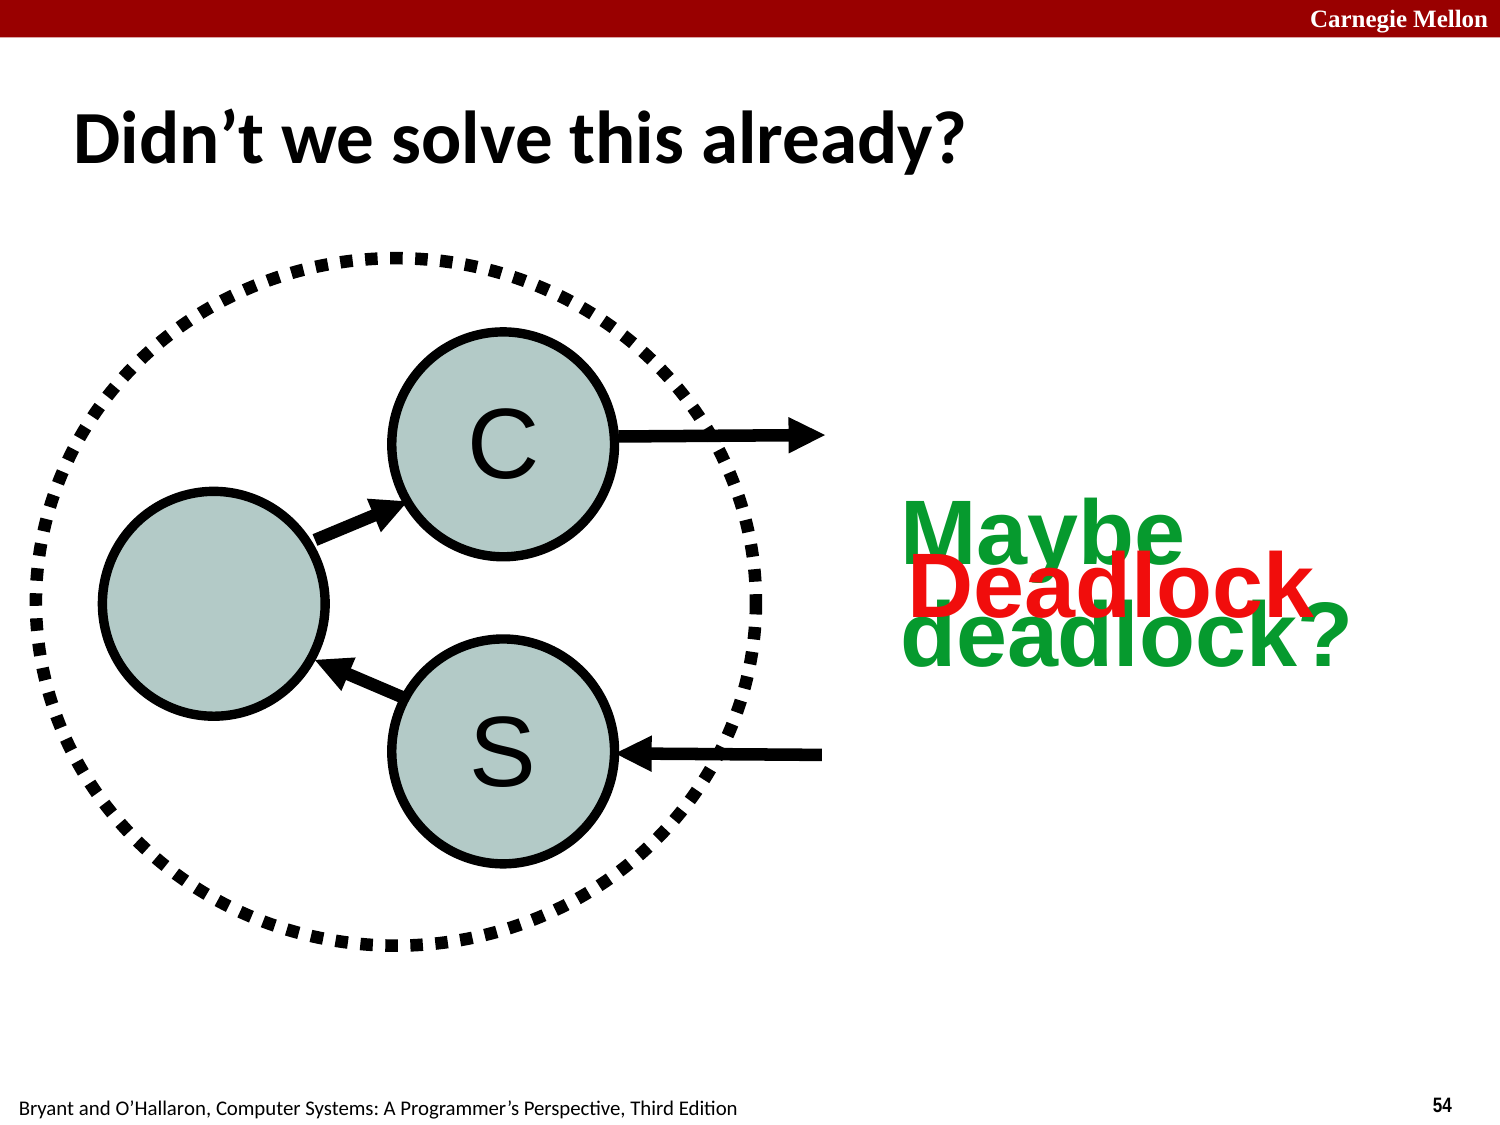

# Didn’t we solve this already?
C
Maybe deadlock?
Deadlock
S